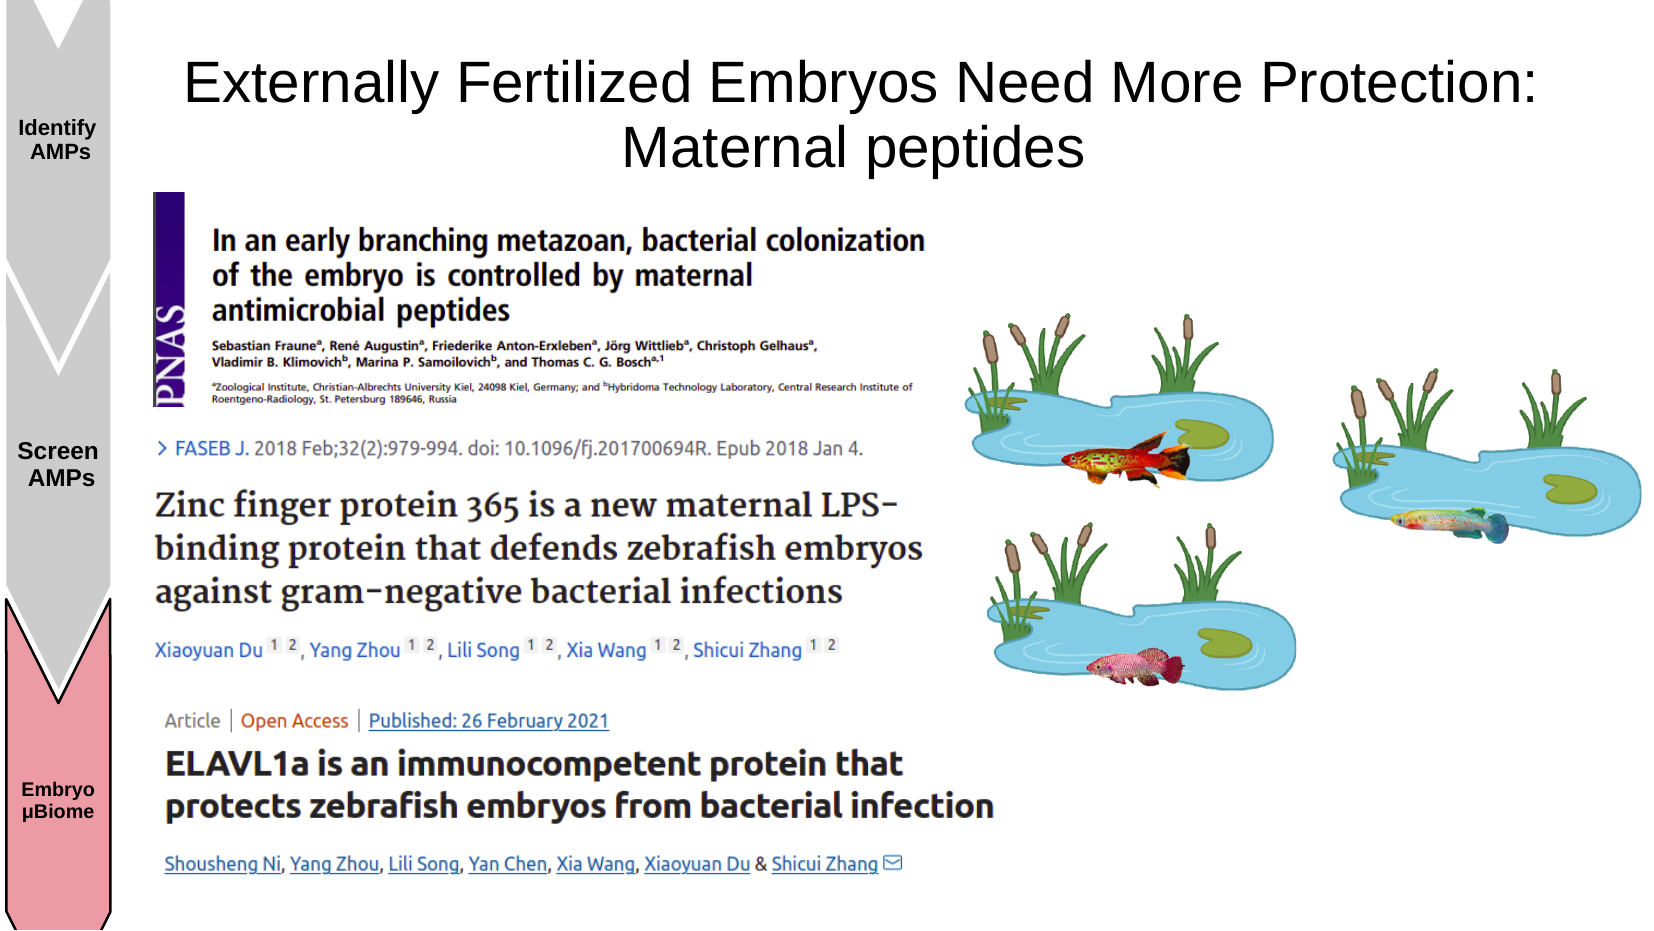

# Externally Fertilized Embryos Need More Protection: Maternal peptides